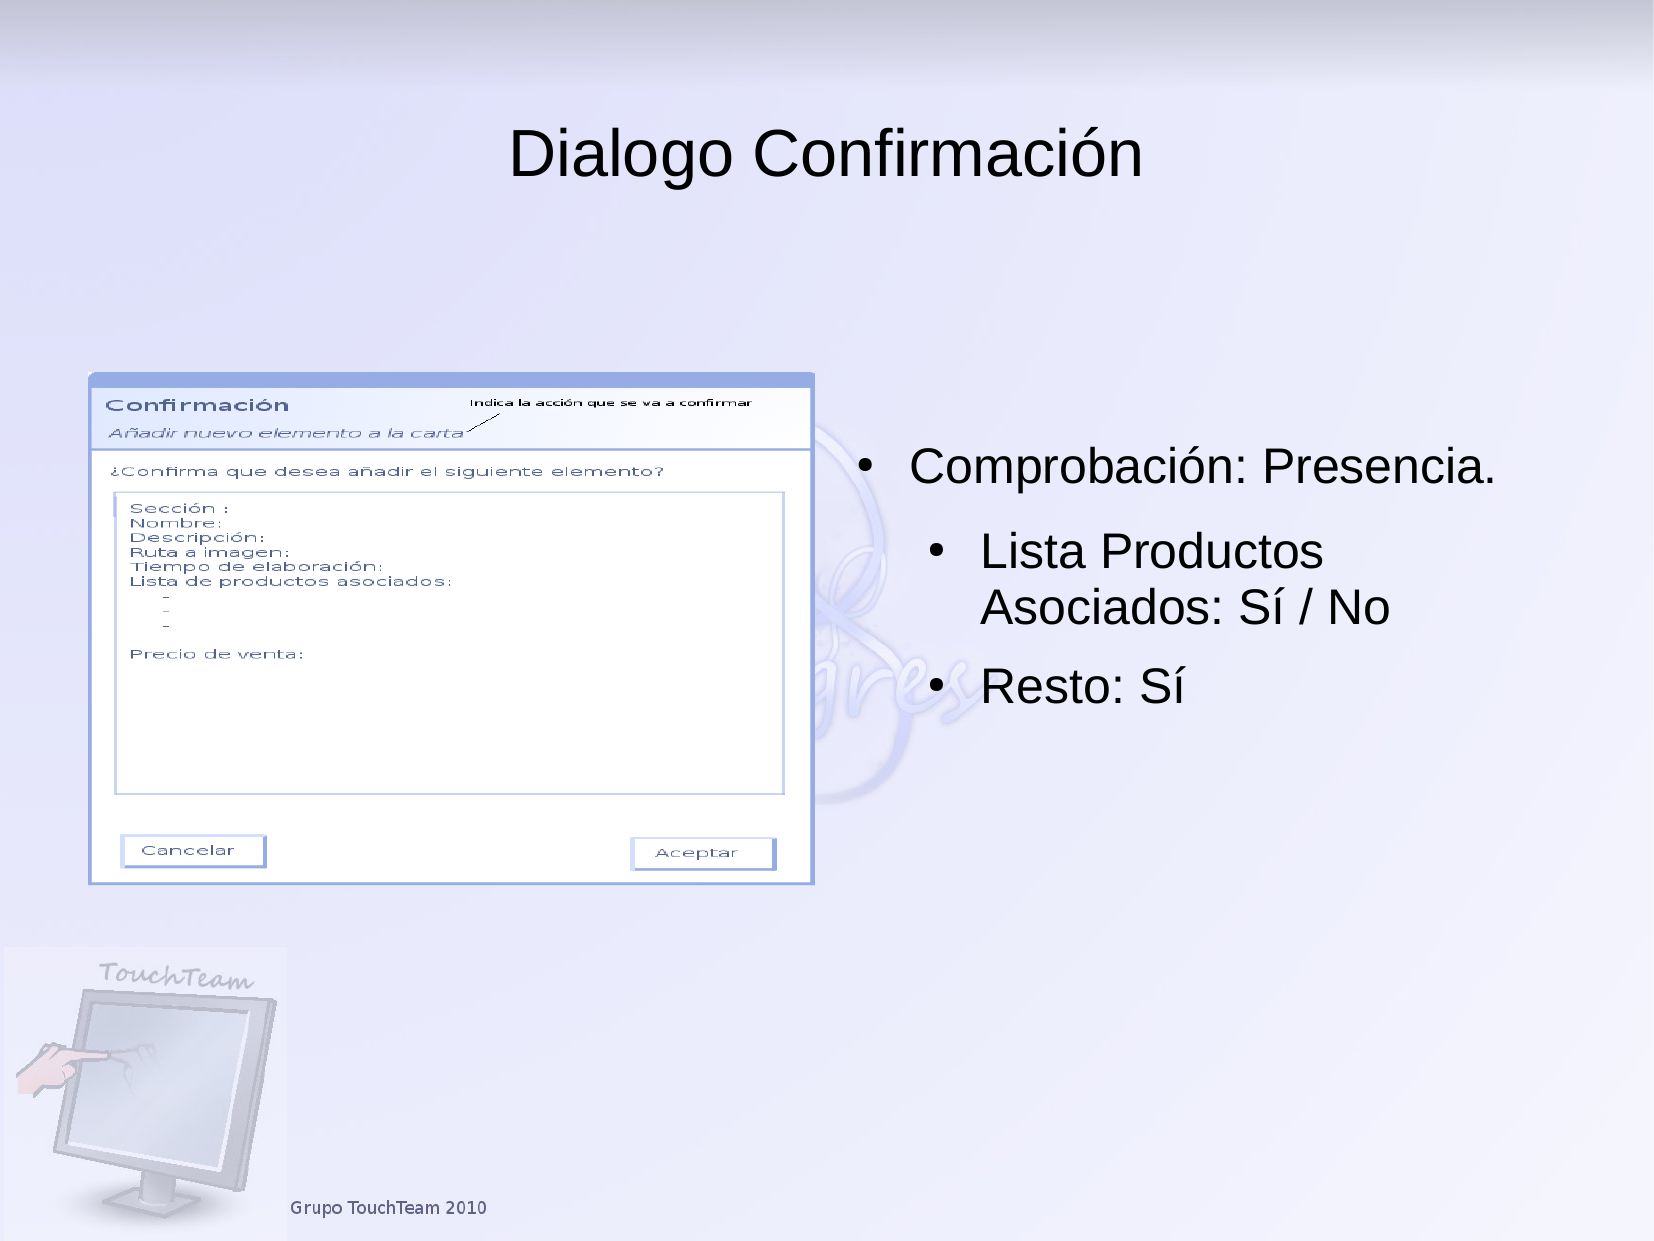

# Dialogo Confirmación
Comprobación: Presencia.
Lista Productos Asociados: Sí / No
Resto: Sí